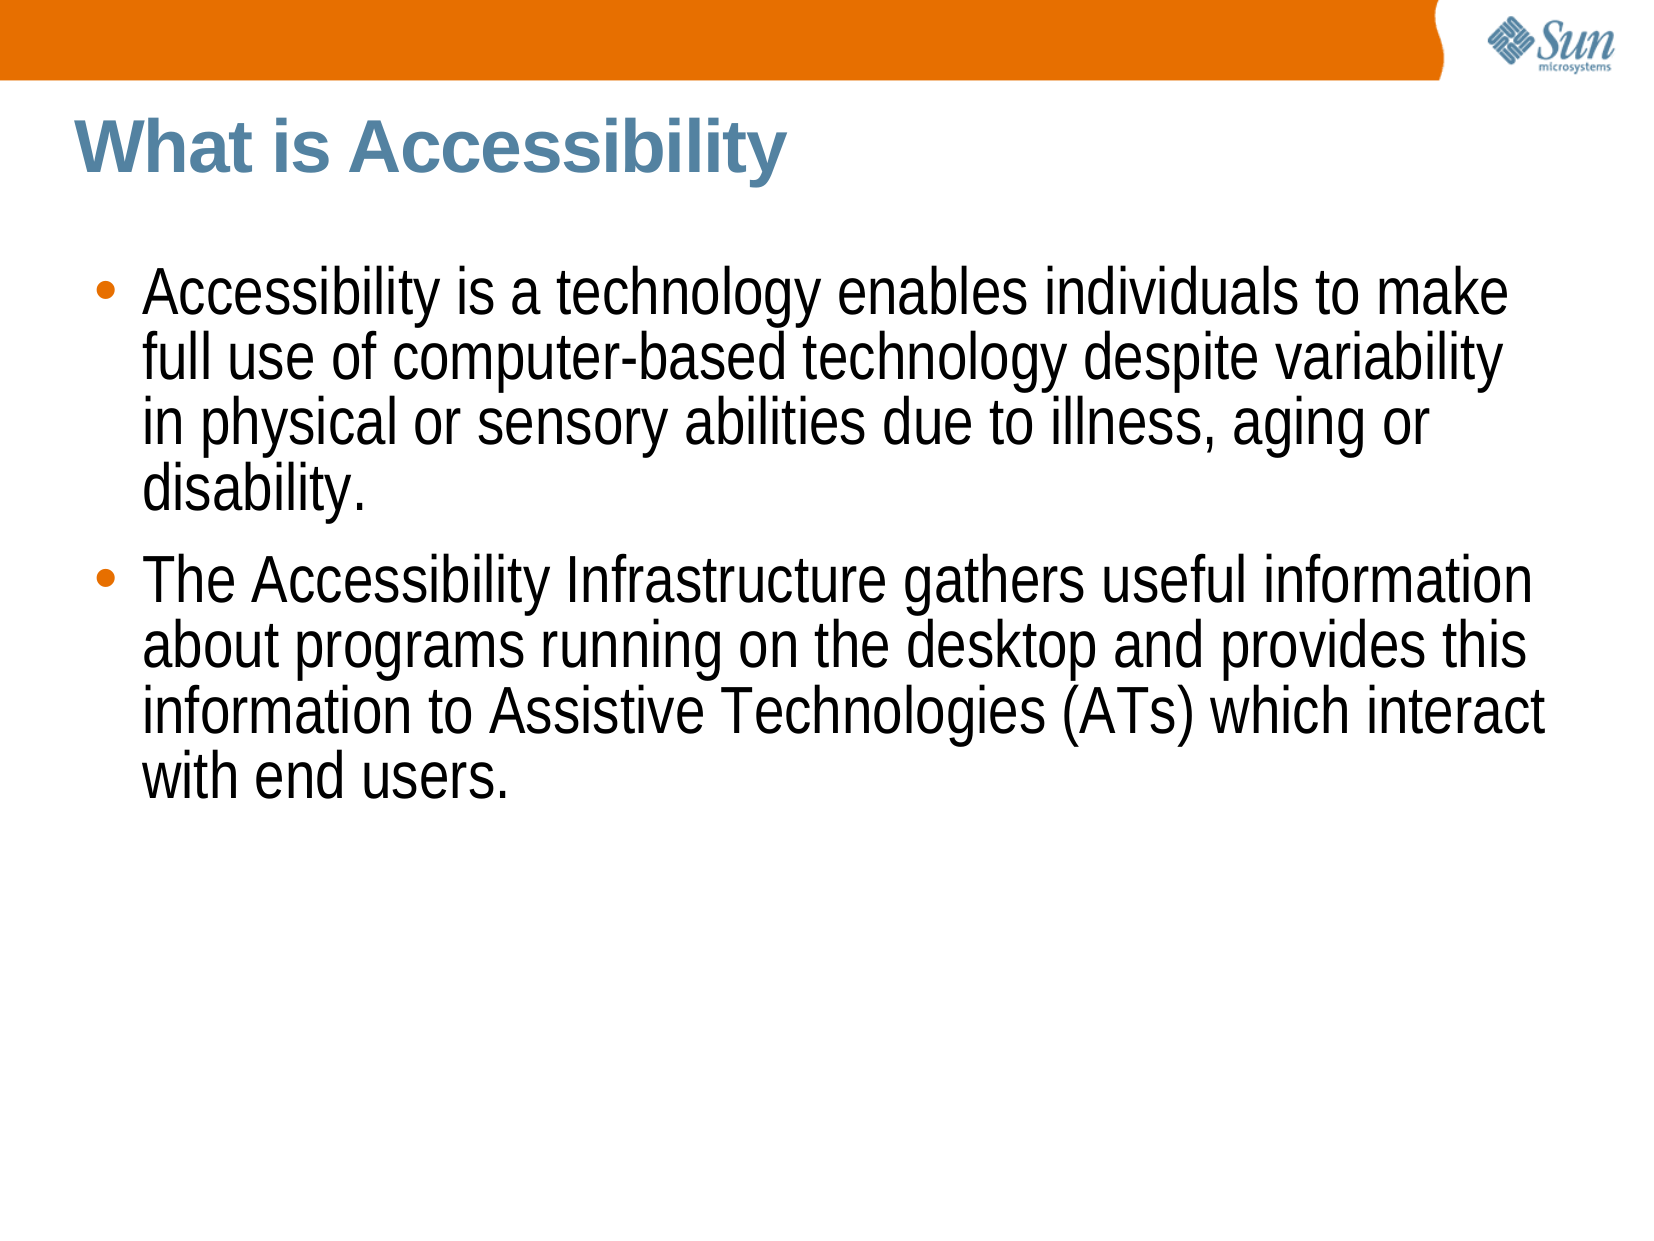

# What is Accessibility
Accessibility is a technology enables individuals to make full use of computer-based technology despite variability in physical or sensory abilities due to illness, aging or disability.
The Accessibility Infrastructure gathers useful information about programs running on the desktop and provides this information to Assistive Technologies (ATs) which interact with end users.